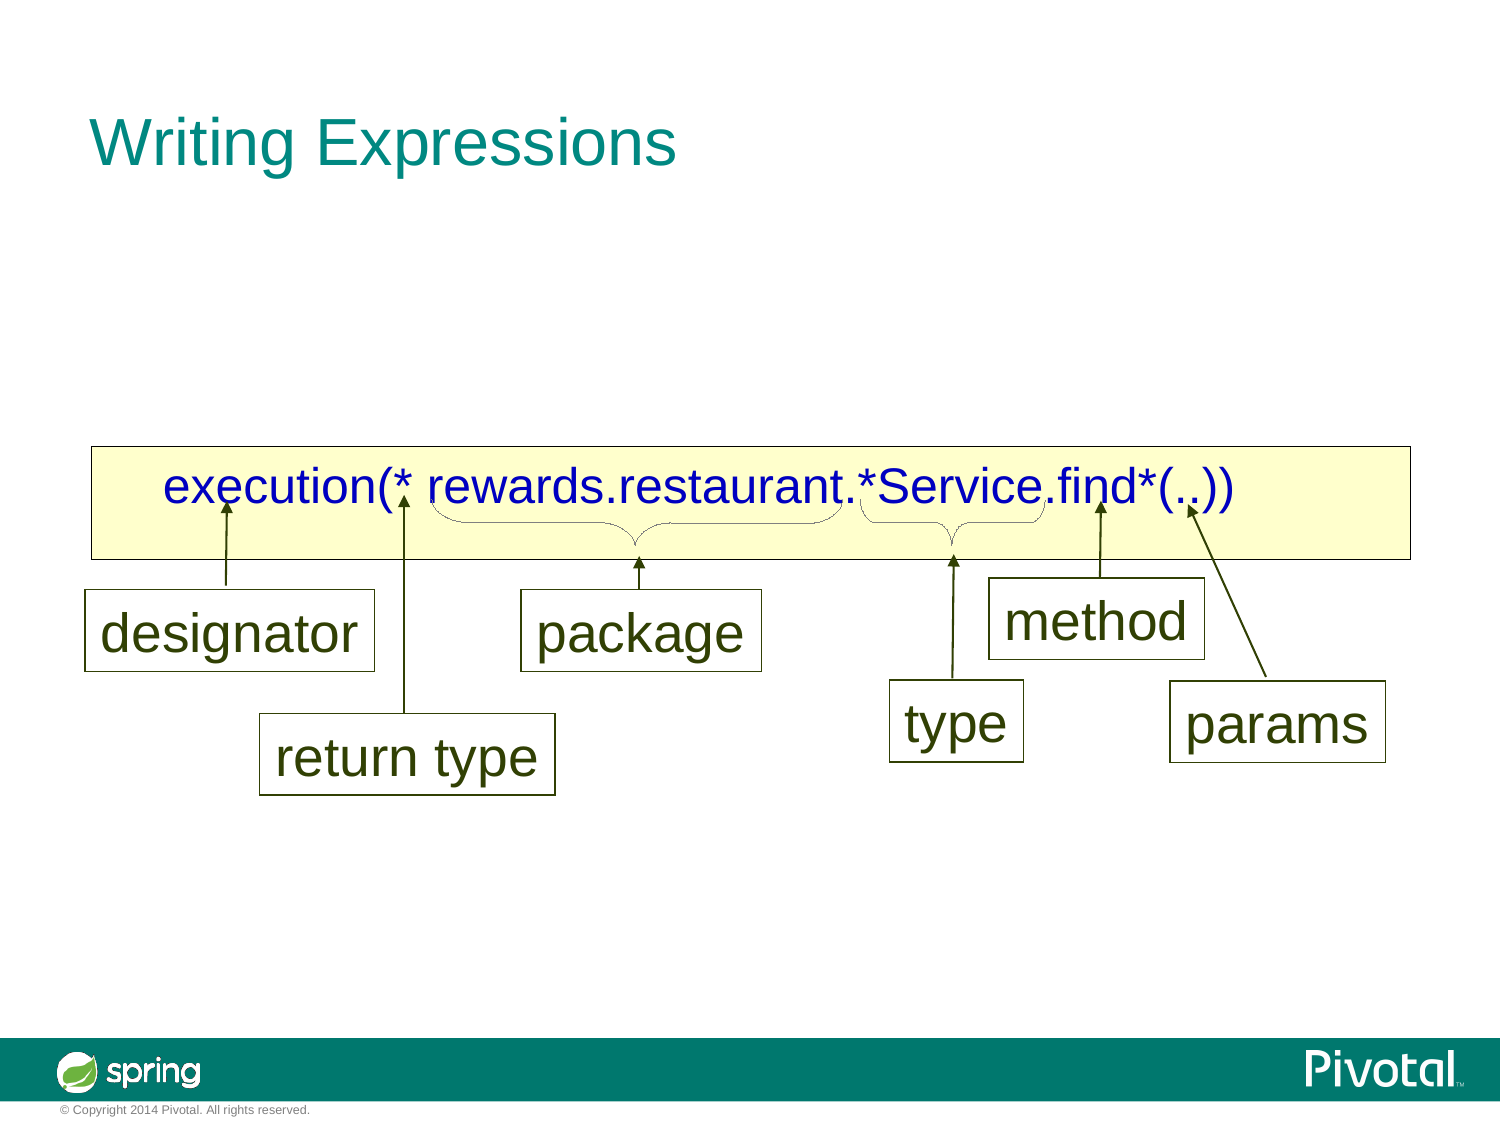

# Writing Expressions
execution(* rewards.restaurant.*Service.find*(..))
method
package
designator
type
params
return type